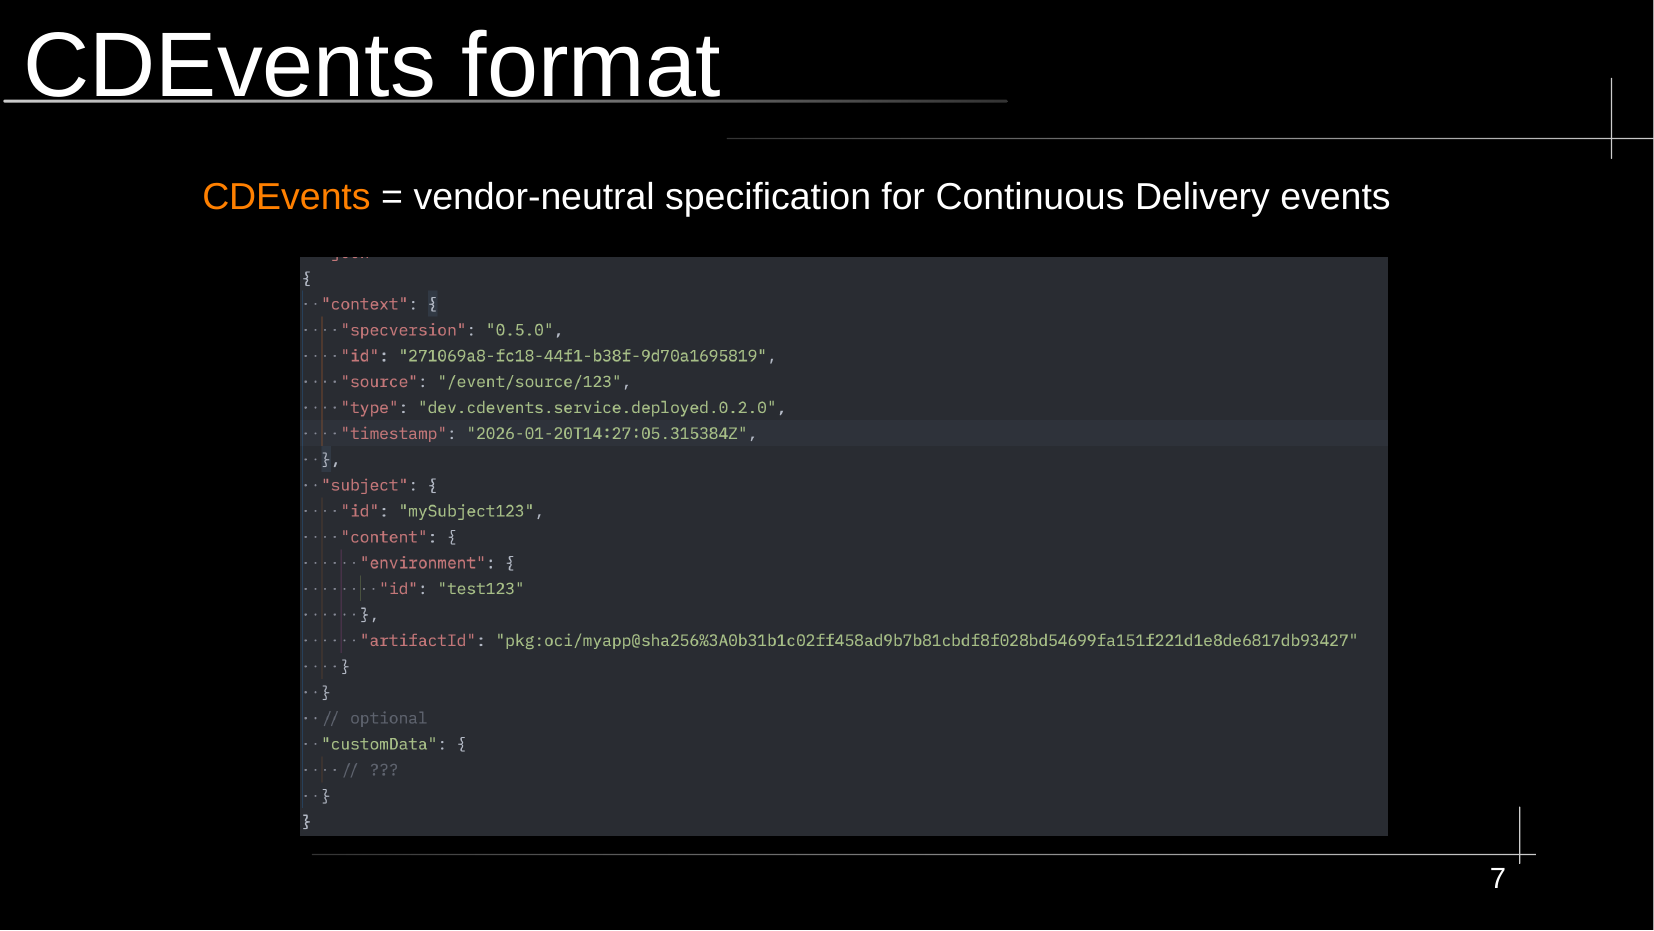

# CDEvents format
CDEvents = vendor-neutral specification for Continuous Delivery events
7